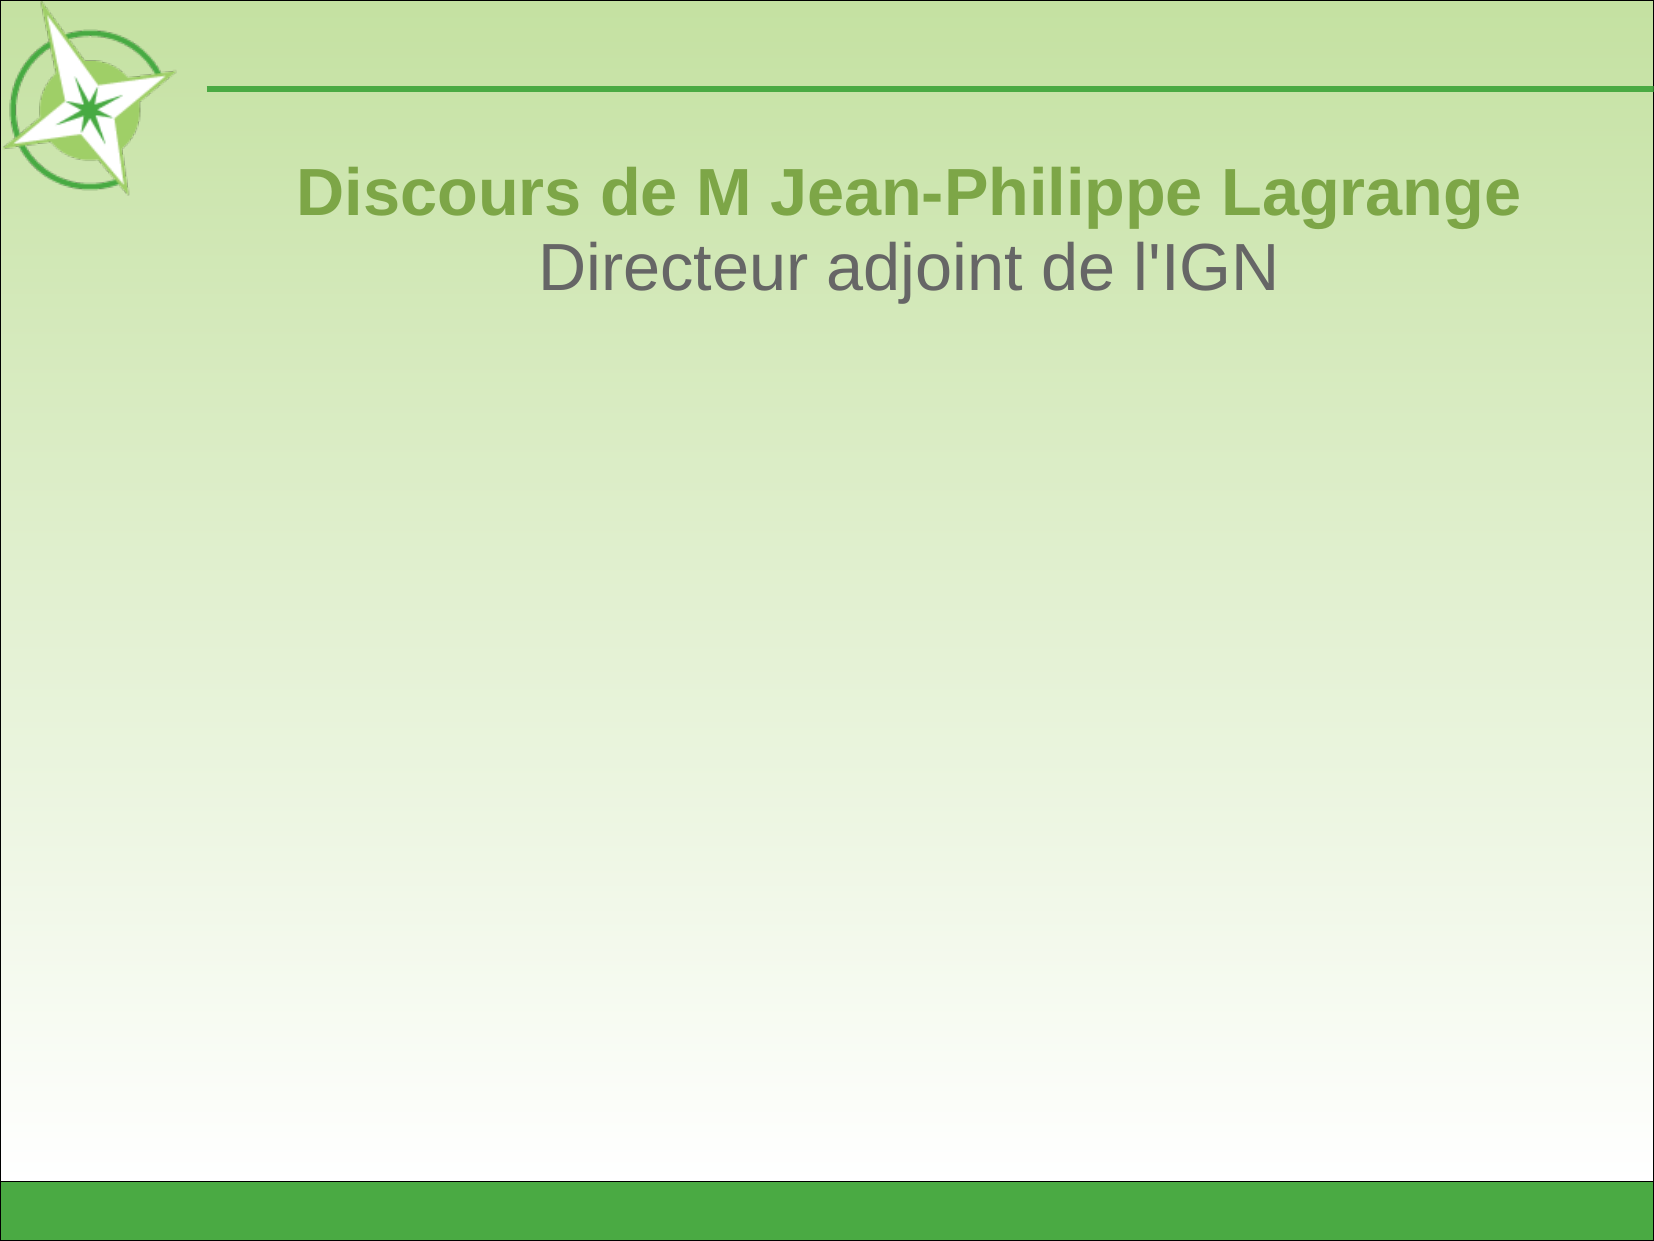

# Discours de M Jean-Philippe Lagrange
Directeur adjoint de l'IGN